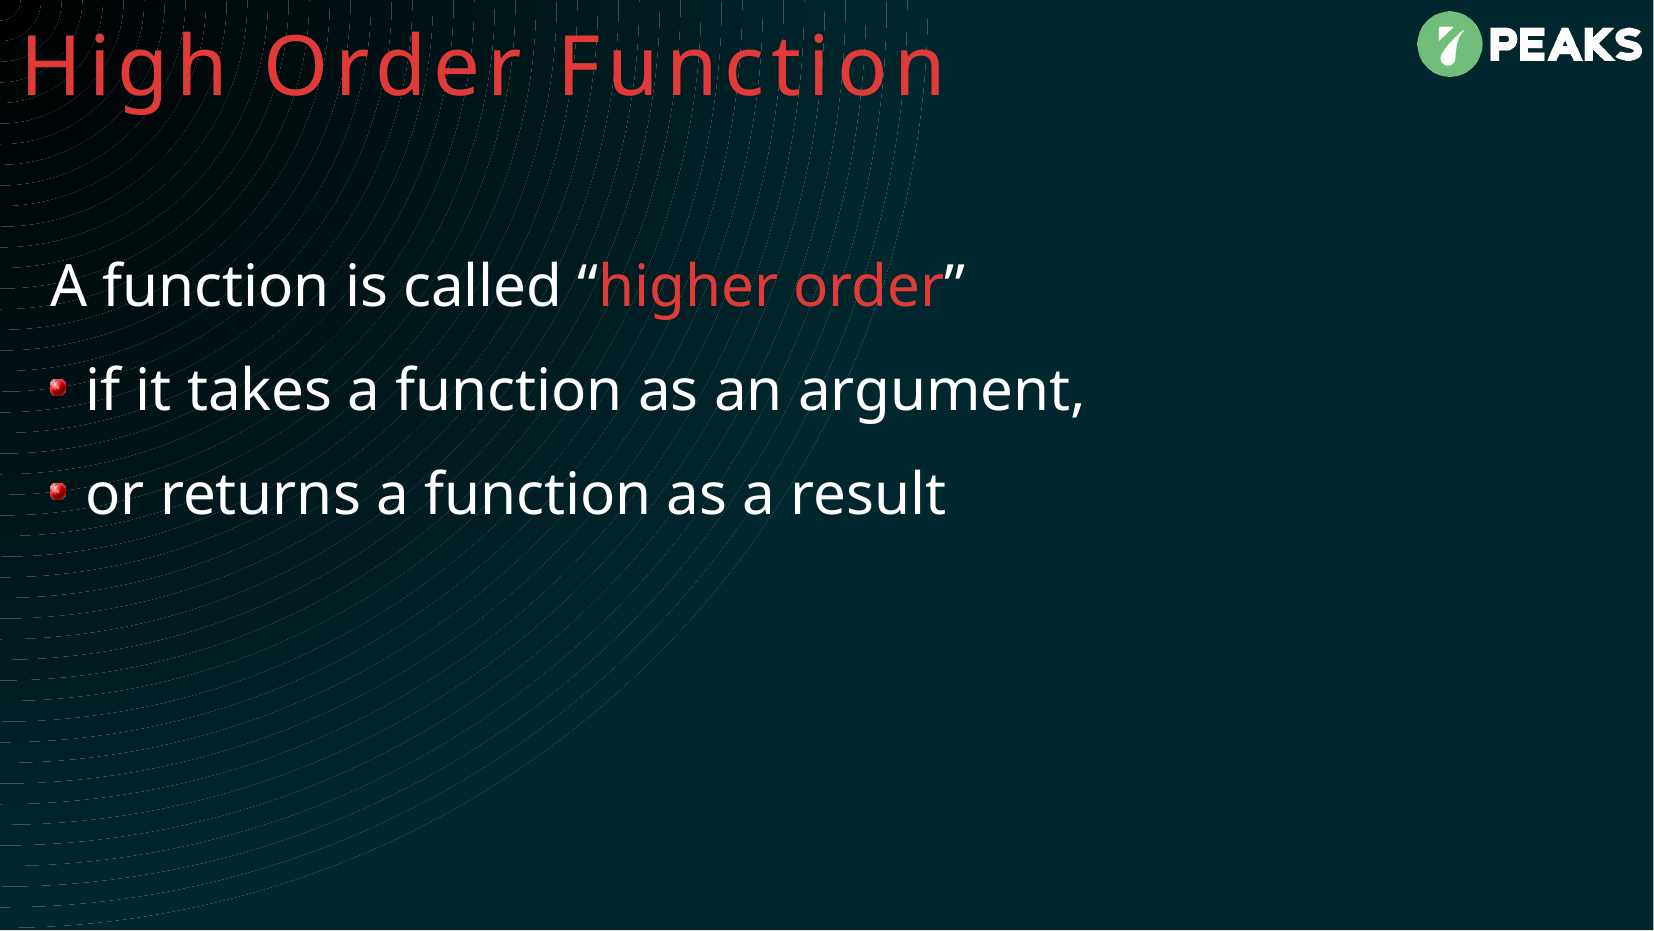

High Order Function
A function is called “higher order”
if it takes a function as an argument,
or returns a function as a result